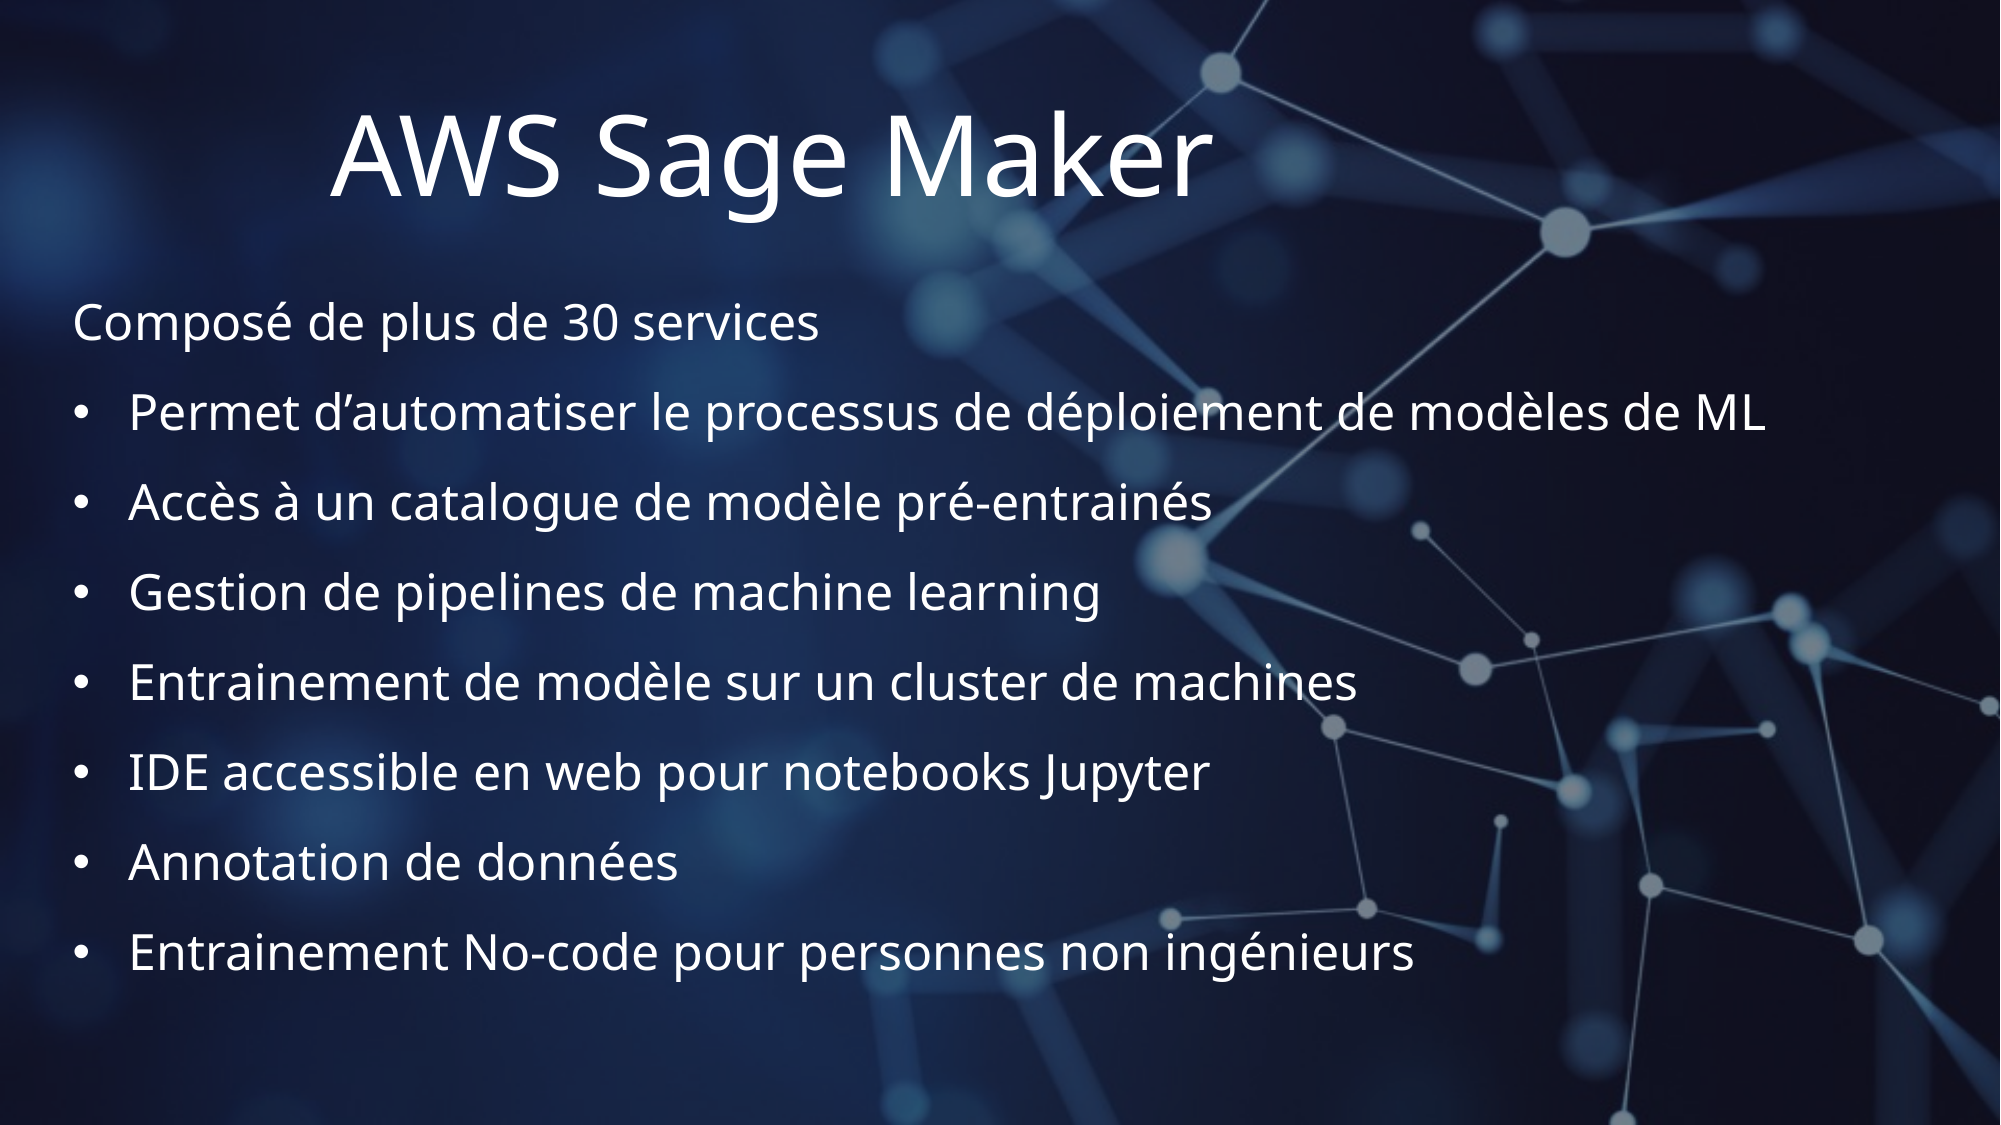

# AWS Sage Maker
Composé de plus de 30 services
Permet d’automatiser le processus de déploiement de modèles de ML
Accès à un catalogue de modèle pré-entrainés
Gestion de pipelines de machine learning
Entrainement de modèle sur un cluster de machines
IDE accessible en web pour notebooks Jupyter
Annotation de données
Entrainement No-code pour personnes non ingénieurs